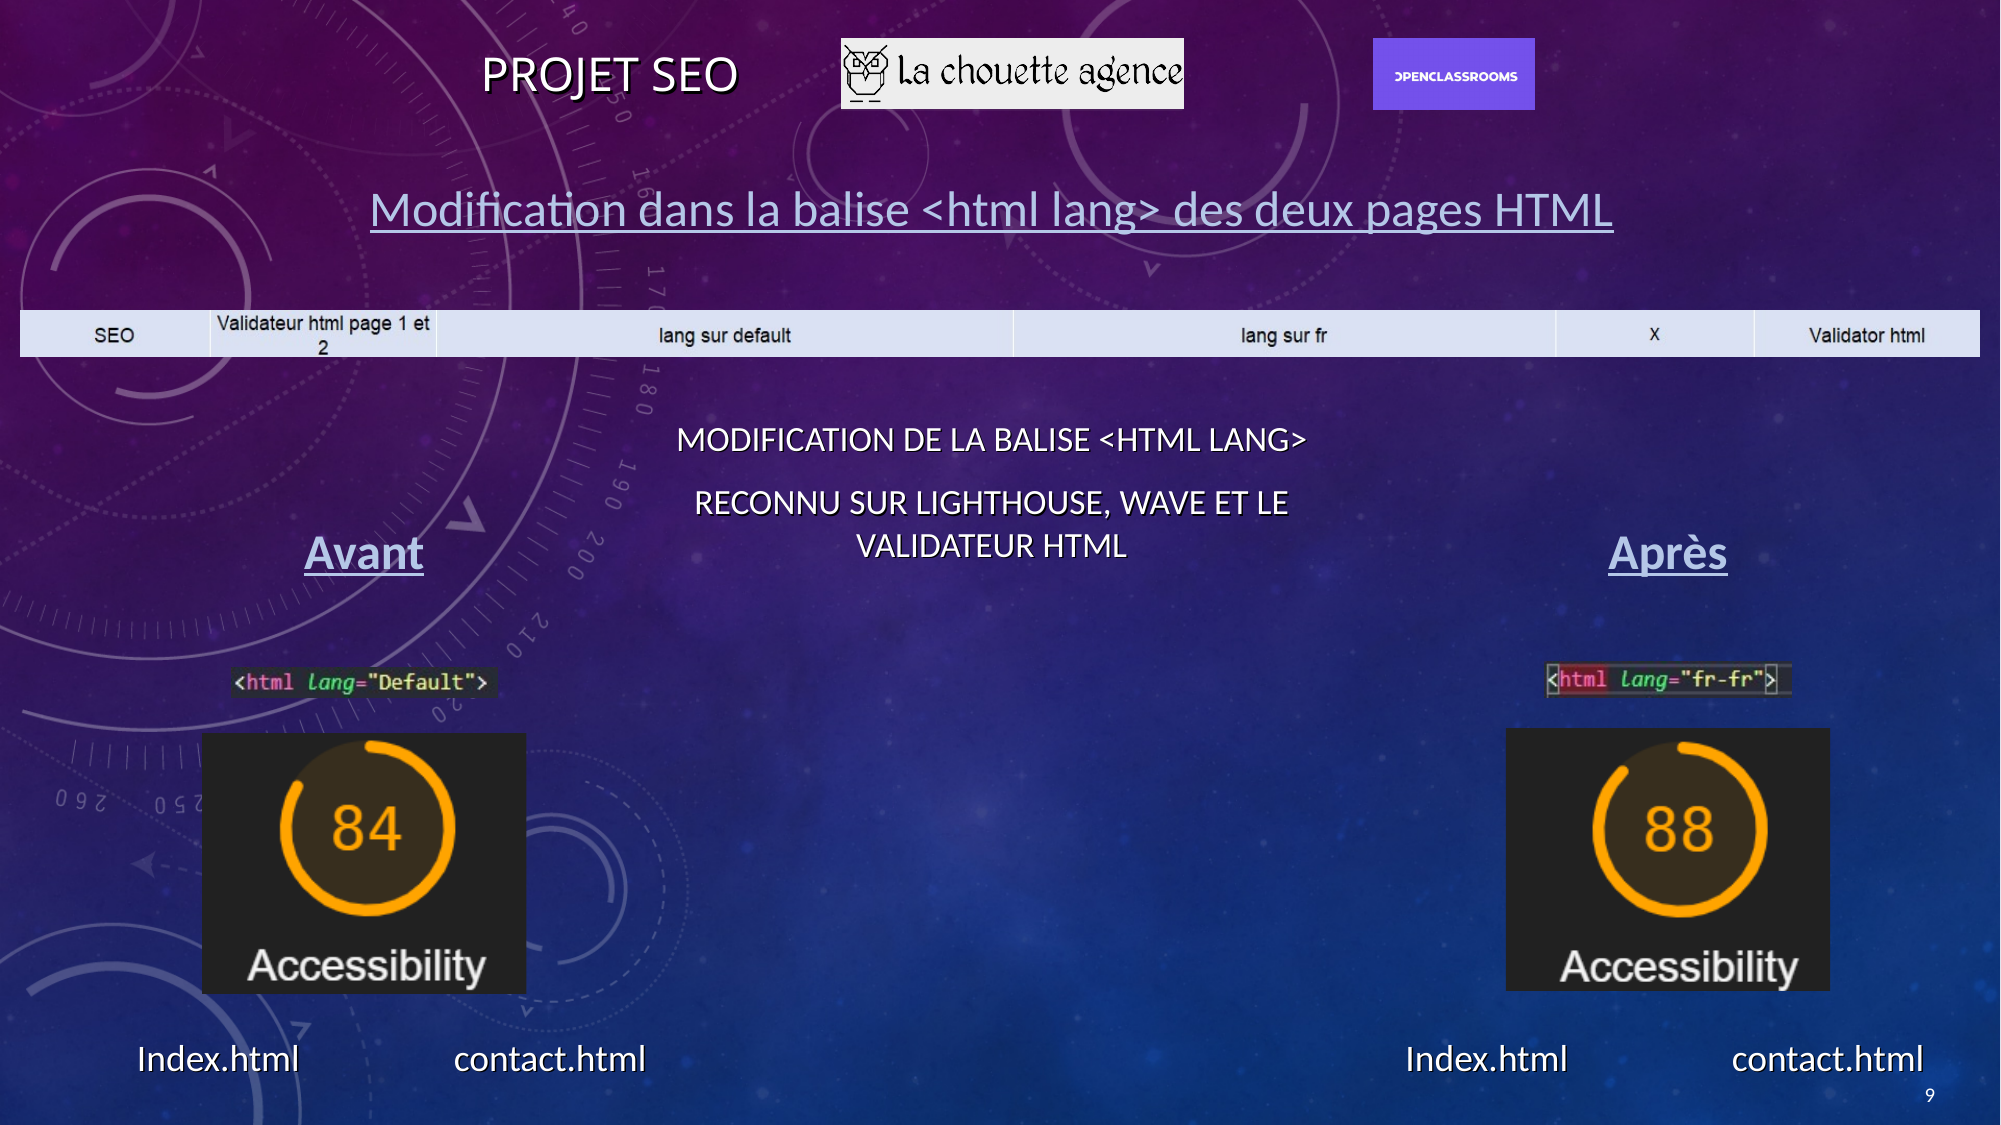

# Projet SEO					 avec
Modification dans la balise <html lang> des deux pages HTML
Modification de la balise <html lang>
reconnu sur lighthouse, waVe et le validateur html
Avant
Après
Index.html
contact.html
Index.html
contact.html